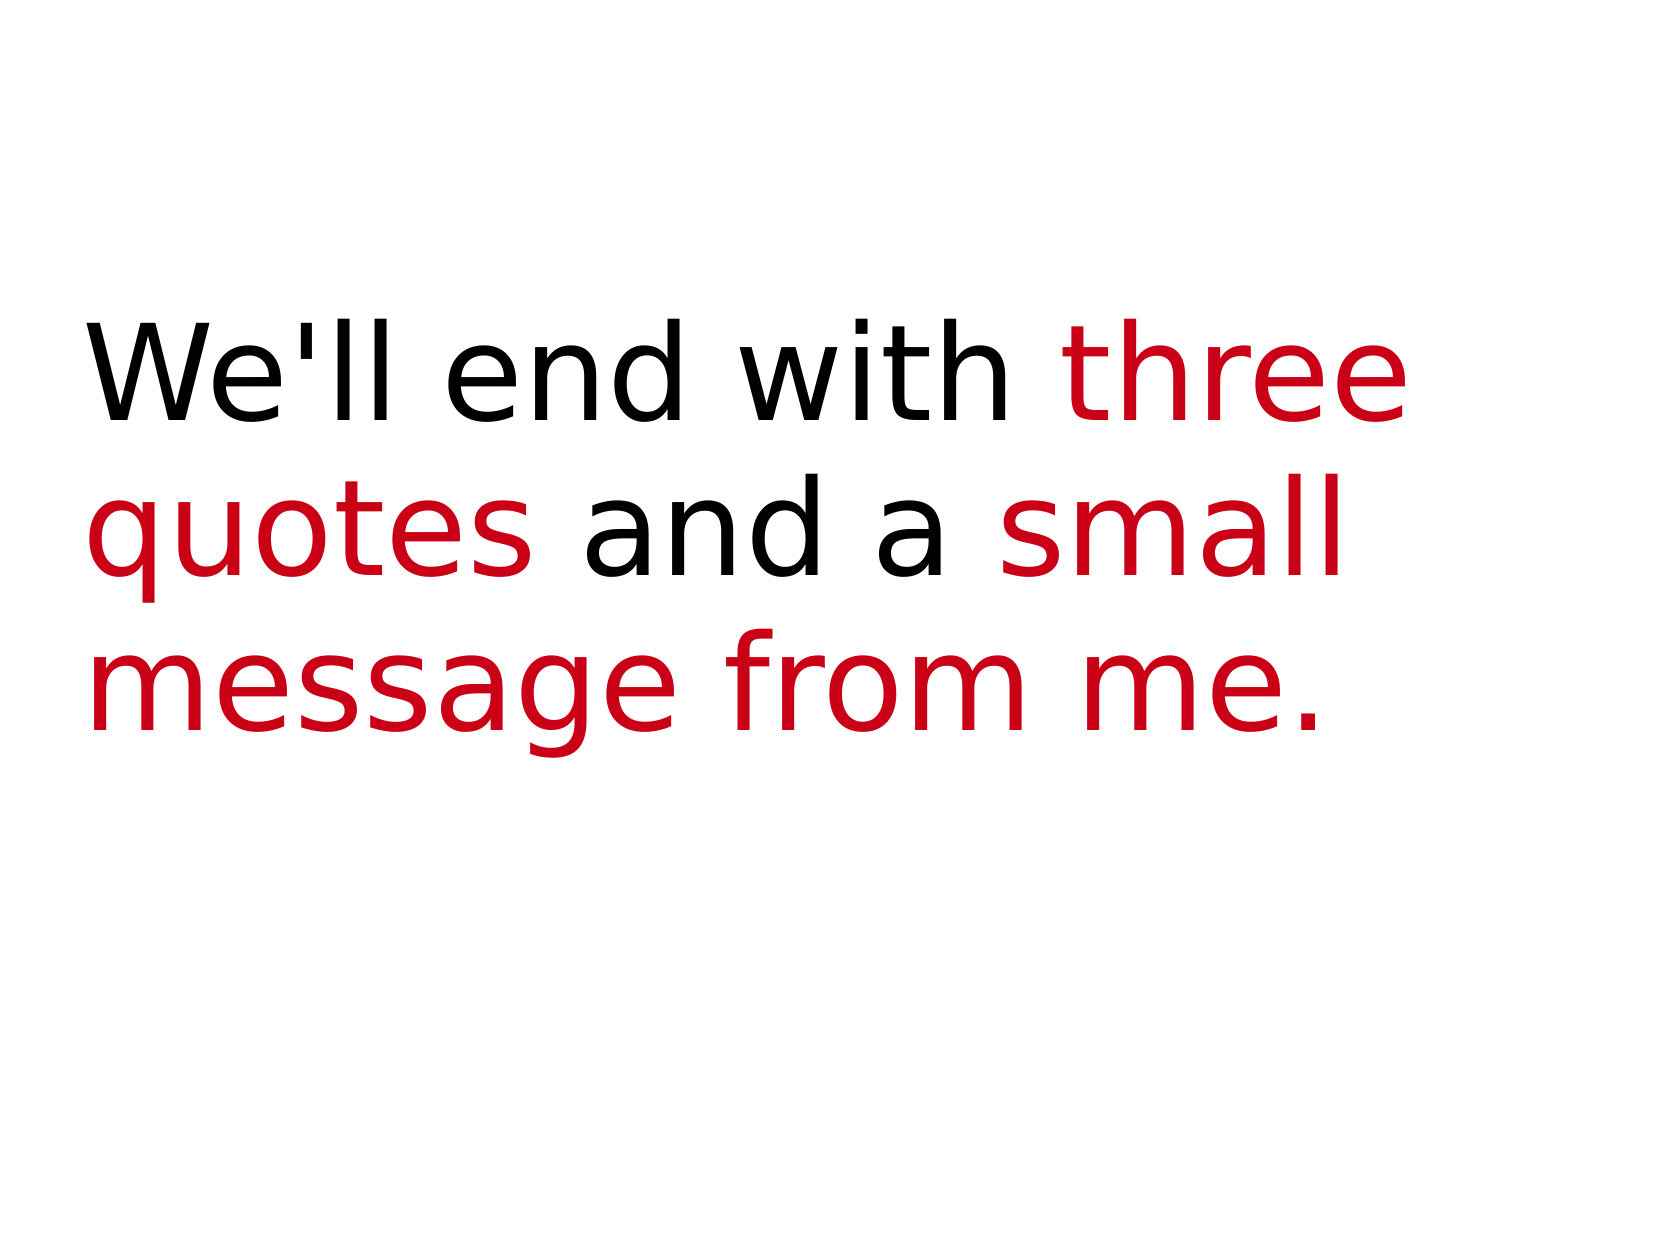

# We'll end with three quotes and a small message from me.